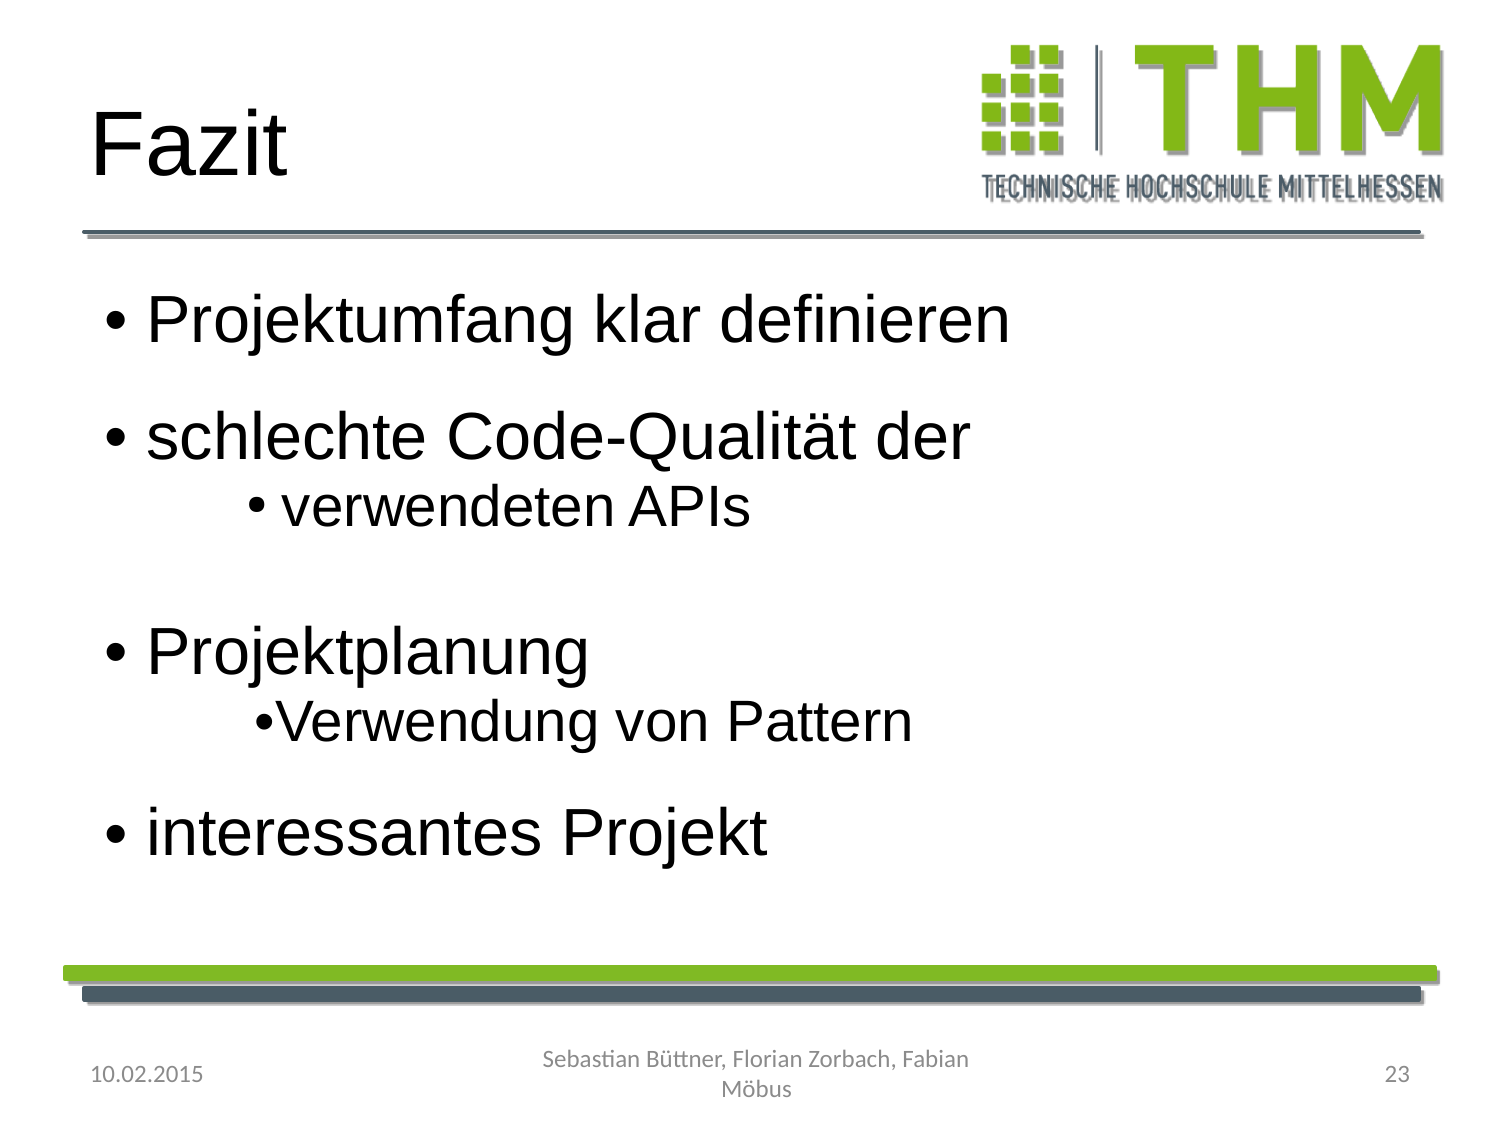

Fazit
 Projektumfang klar definieren
 schlechte Code-Qualität der
verwendeten APIs
 Projektplanung
Verwendung von Pattern
 interessantes Projekt
10.02.2015
Sebastian Büttner, Florian Zorbach, Fabian Möbus